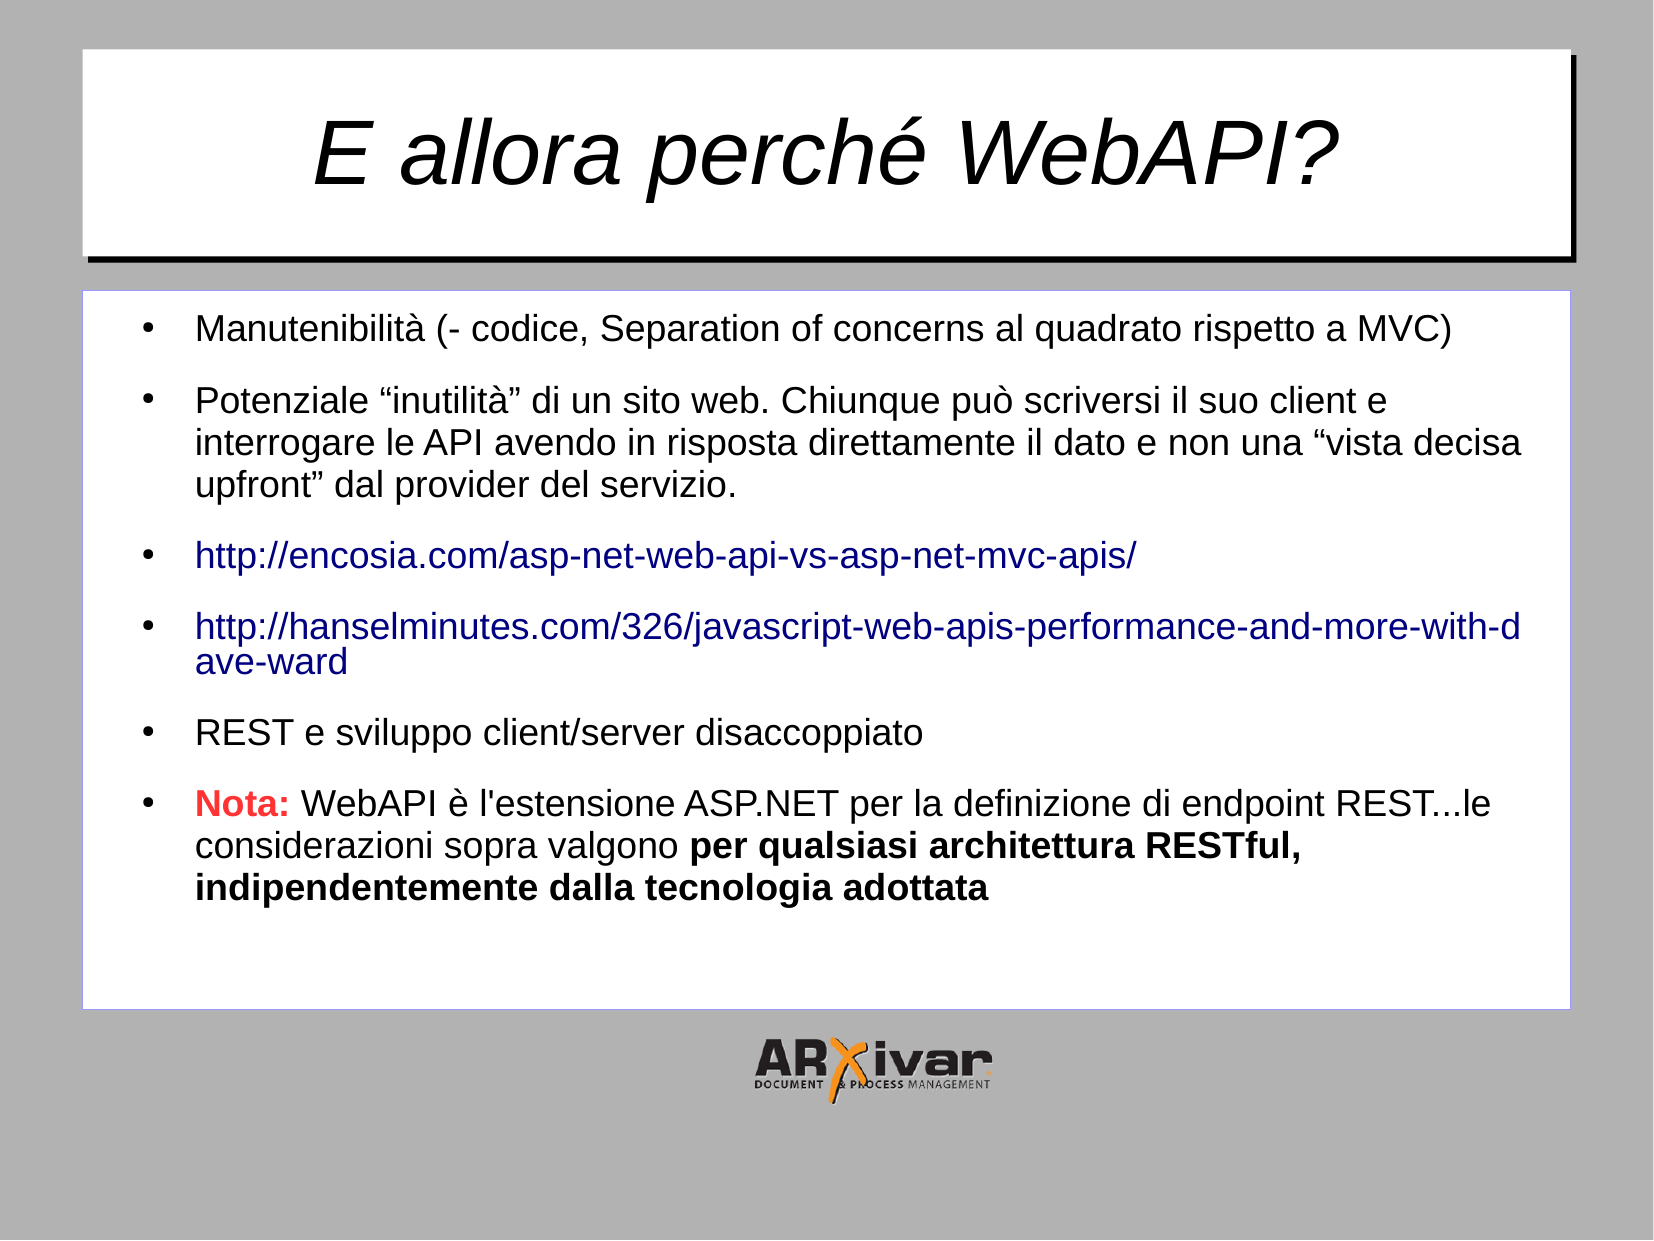

# E allora perché WebAPI?
Manutenibilità (- codice, Separation of concerns al quadrato rispetto a MVC)
Potenziale “inutilità” di un sito web. Chiunque può scriversi il suo client e interrogare le API avendo in risposta direttamente il dato e non una “vista decisa upfront” dal provider del servizio.
http://encosia.com/asp-net-web-api-vs-asp-net-mvc-apis/
http://hanselminutes.com/326/javascript-web-apis-performance-and-more-with-dave-ward
REST e sviluppo client/server disaccoppiato
Nota: WebAPI è l'estensione ASP.NET per la definizione di endpoint REST...le considerazioni sopra valgono per qualsiasi architettura RESTful, indipendentemente dalla tecnologia adottata